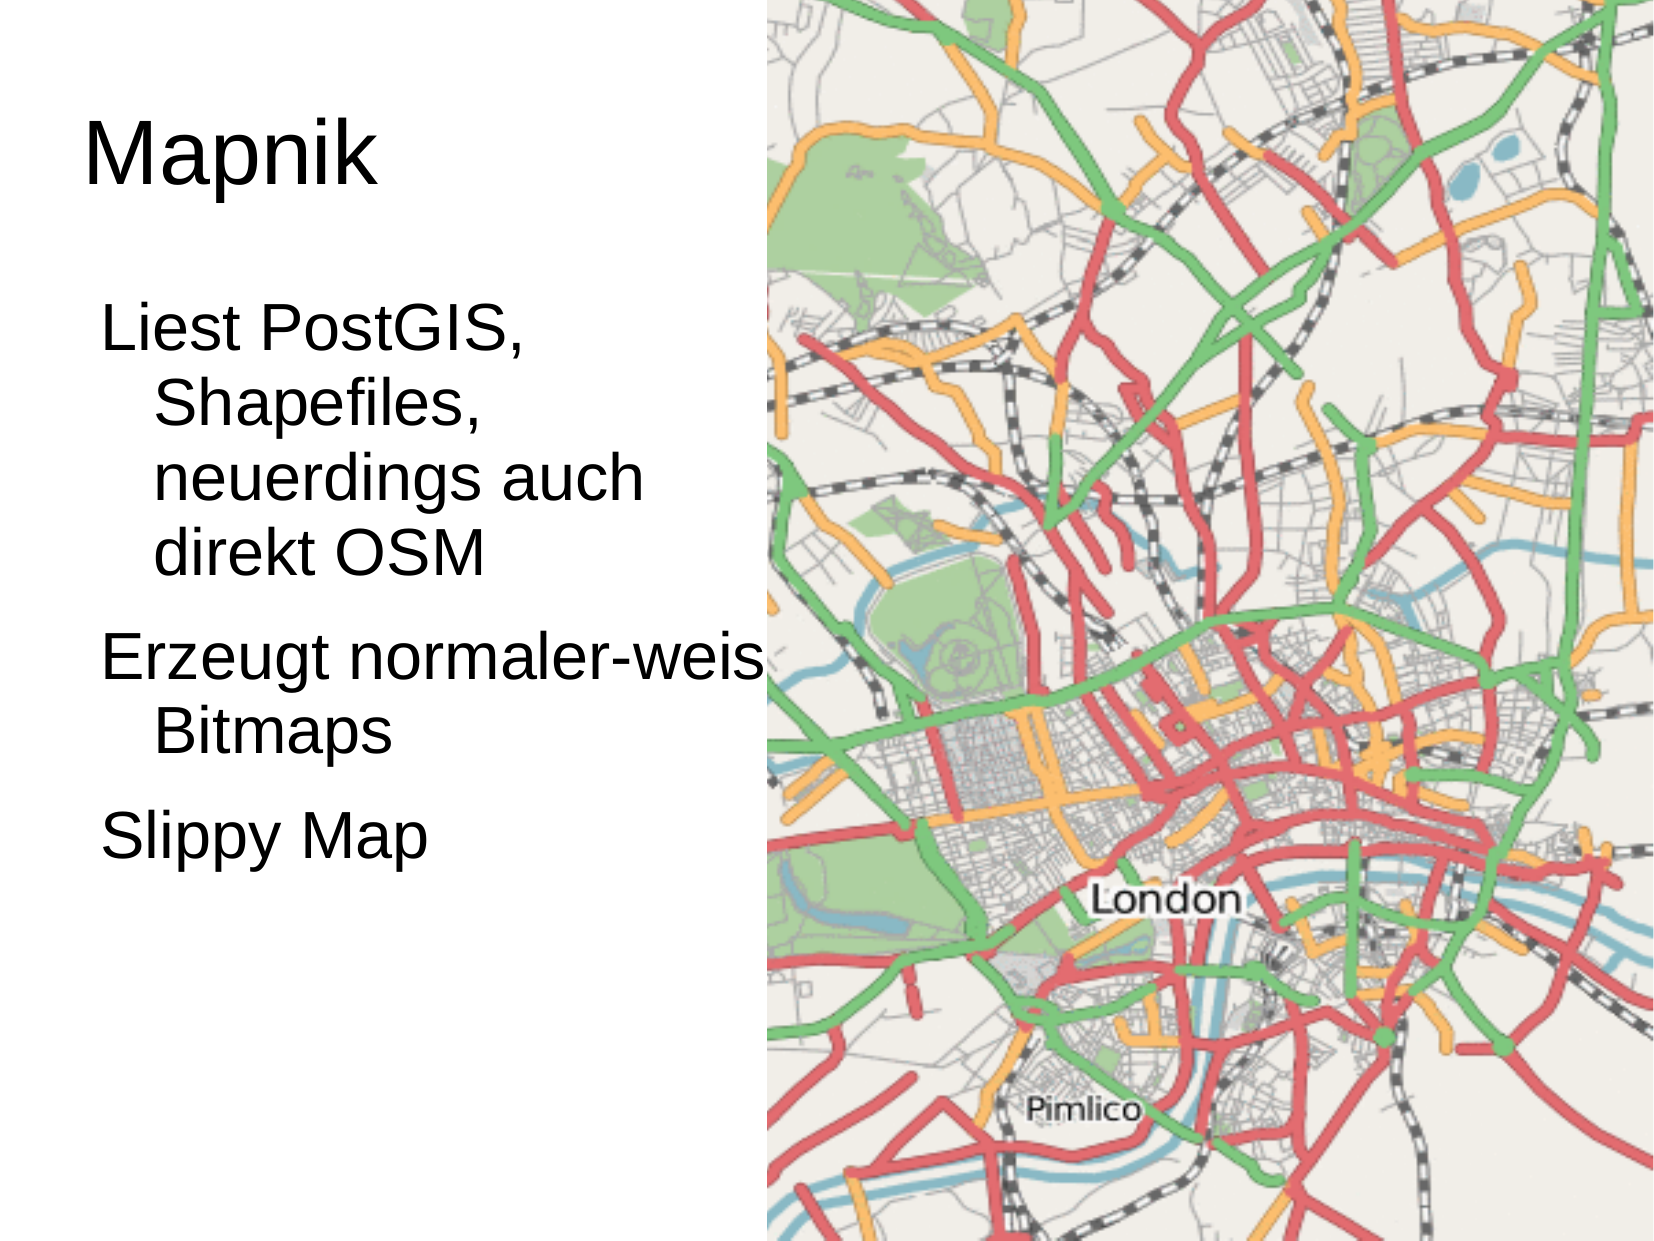

# Mapnik
Liest PostGIS, Shapefiles, neuerdings auch direkt OSM
Erzeugt normaler-weise Bitmaps
Slippy Map